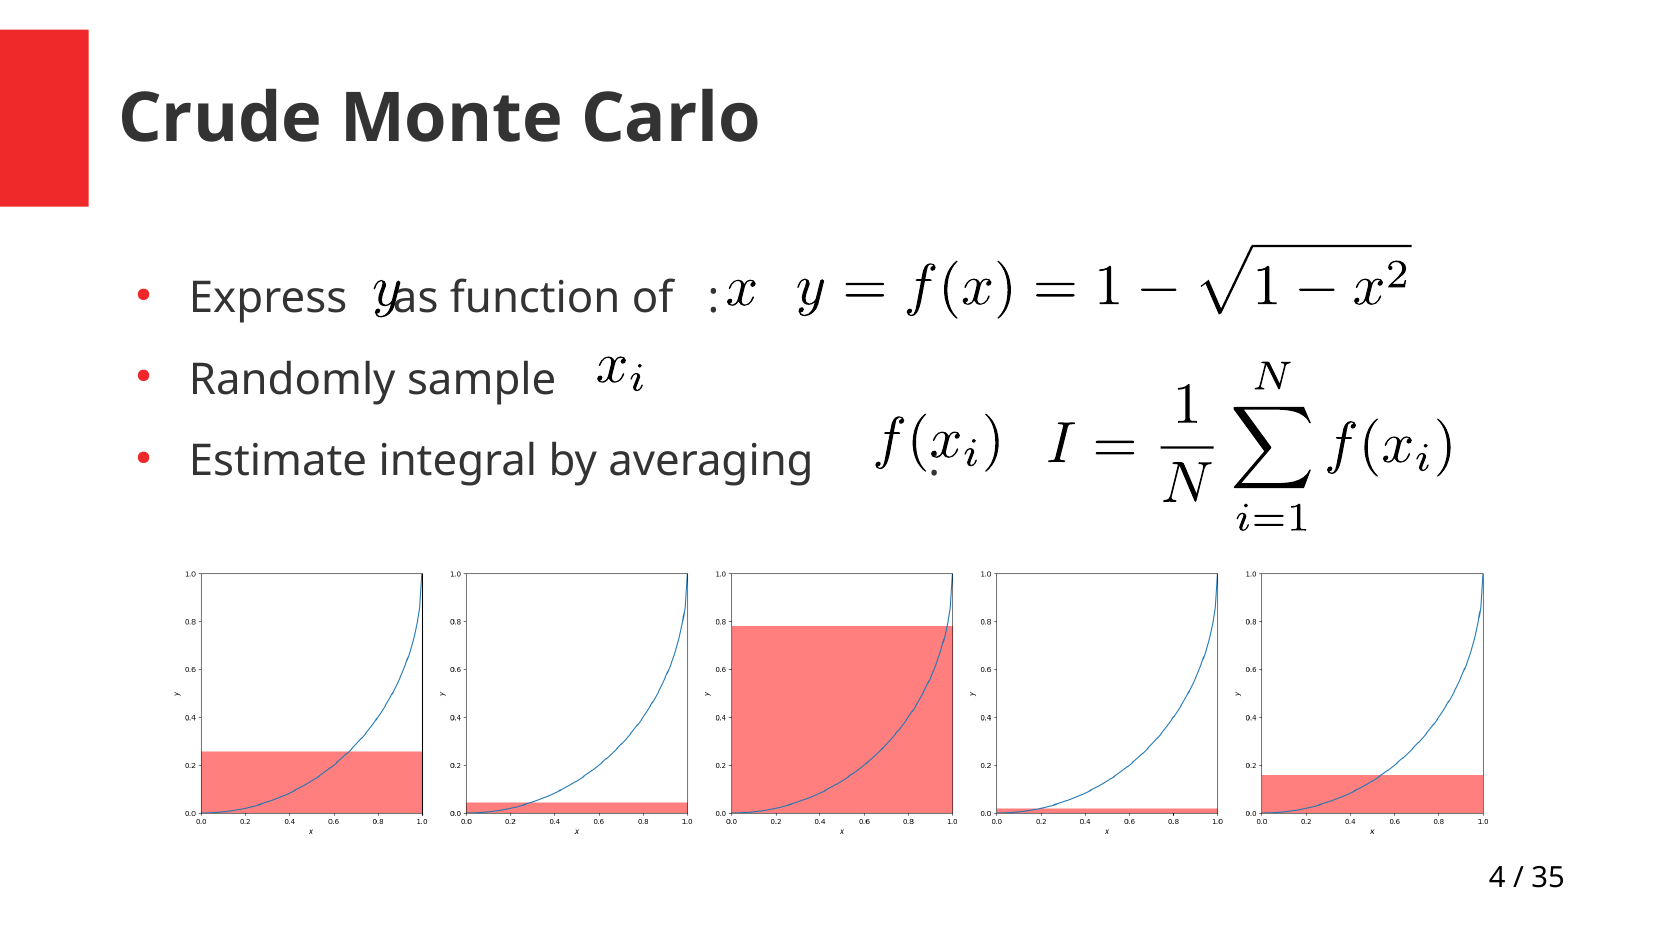

# Crude Monte Carlo
Express as function of :
Randomly sample
Estimate integral by averaging :
4